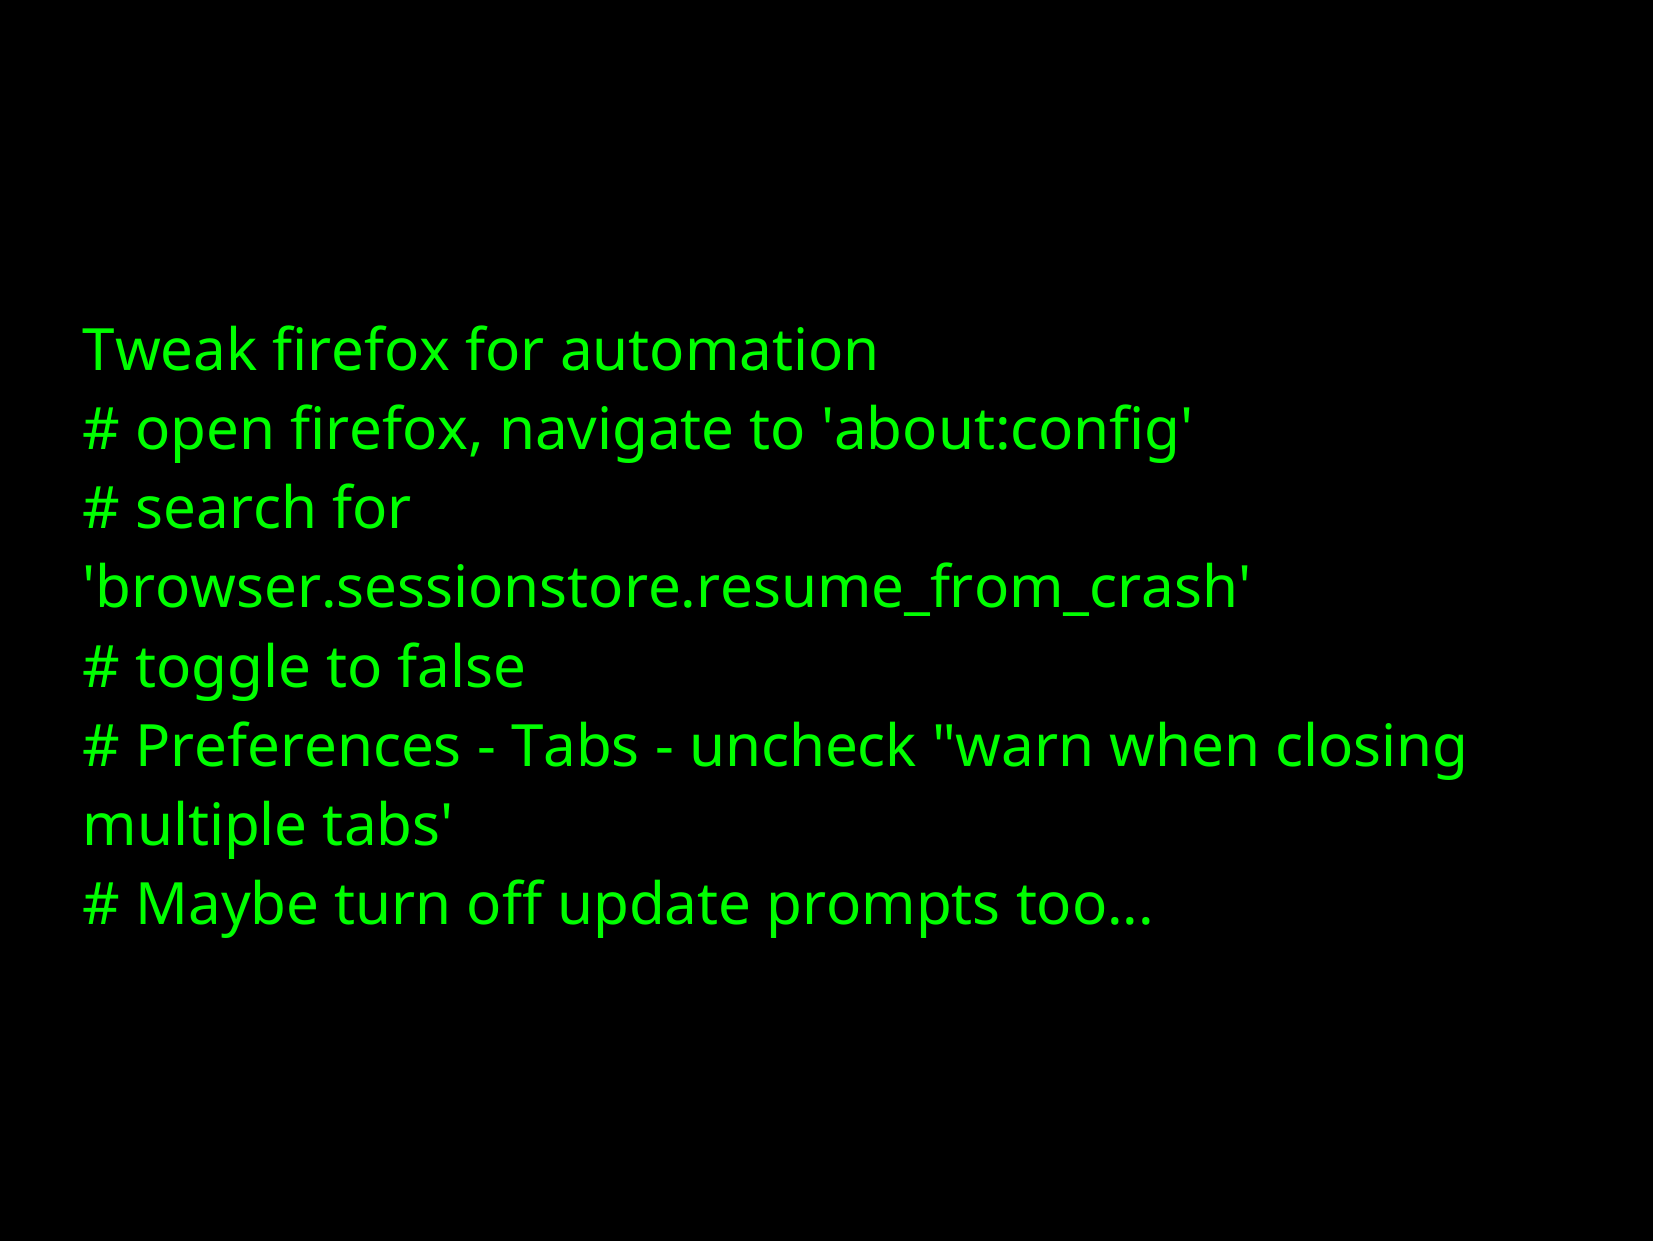

# Tweak firefox for automation # open firefox, navigate to 'about:config' # search for 'browser.sessionstore.resume_from_crash' # toggle to false # Preferences - Tabs - uncheck "warn when closing multiple tabs' # Maybe turn off update prompts too...